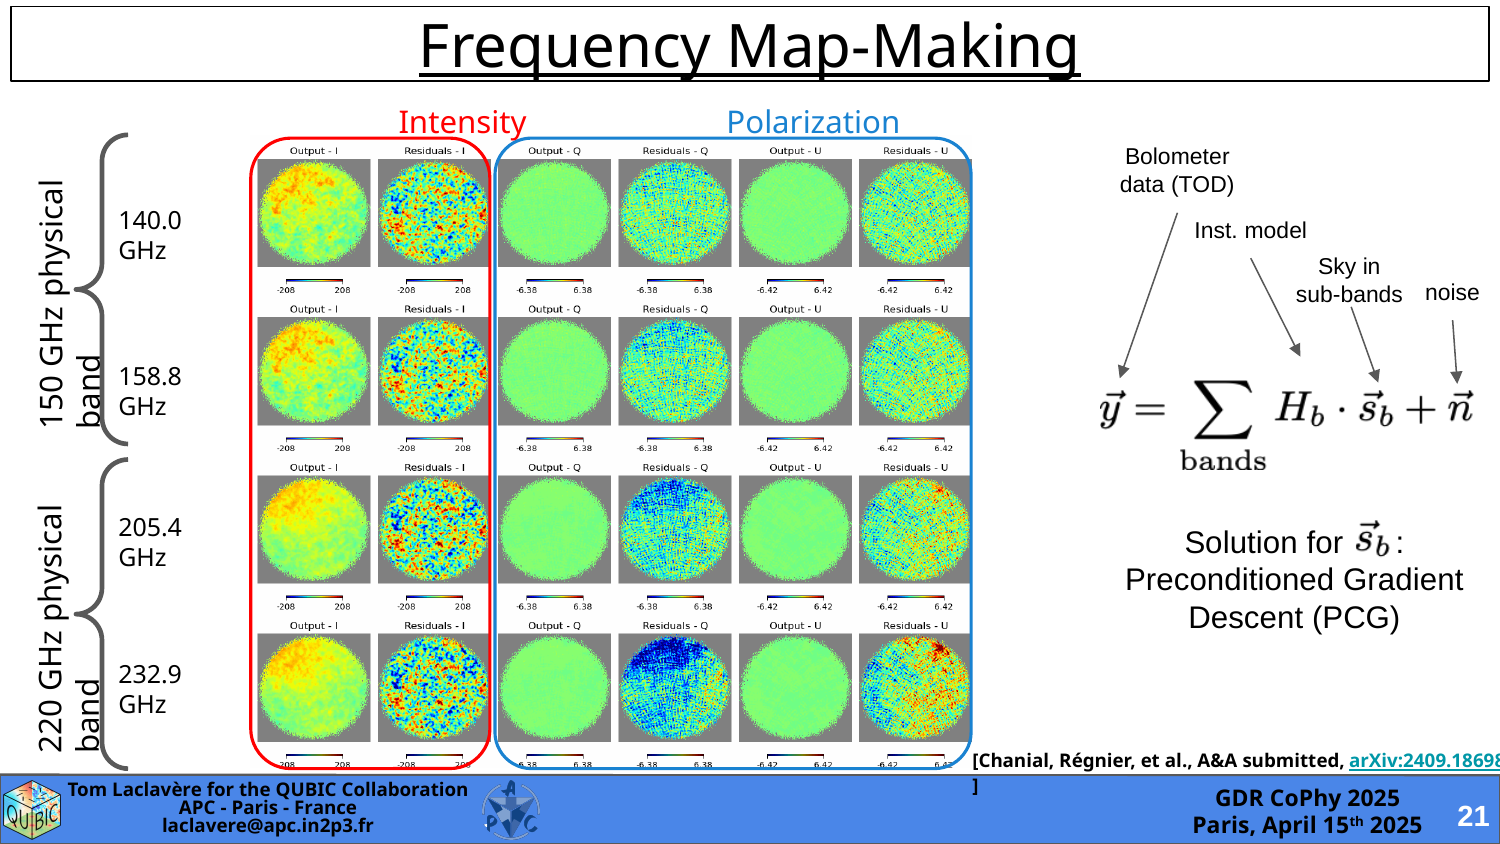

# Frequency Map-Making
Intensity
Polarization
Bolometer data (TOD)
140.0 GHz
Inst. model
150 GHz physical band
Sky in
sub-bands
noise
158.8 GHz
205.4 GHz
Solution for : Preconditioned Gradient Descent (PCG)
220 GHz physical band
232.9 GHz
[Chanial, Régnier, et al., A&A submitted, arXiv:2409.18698]